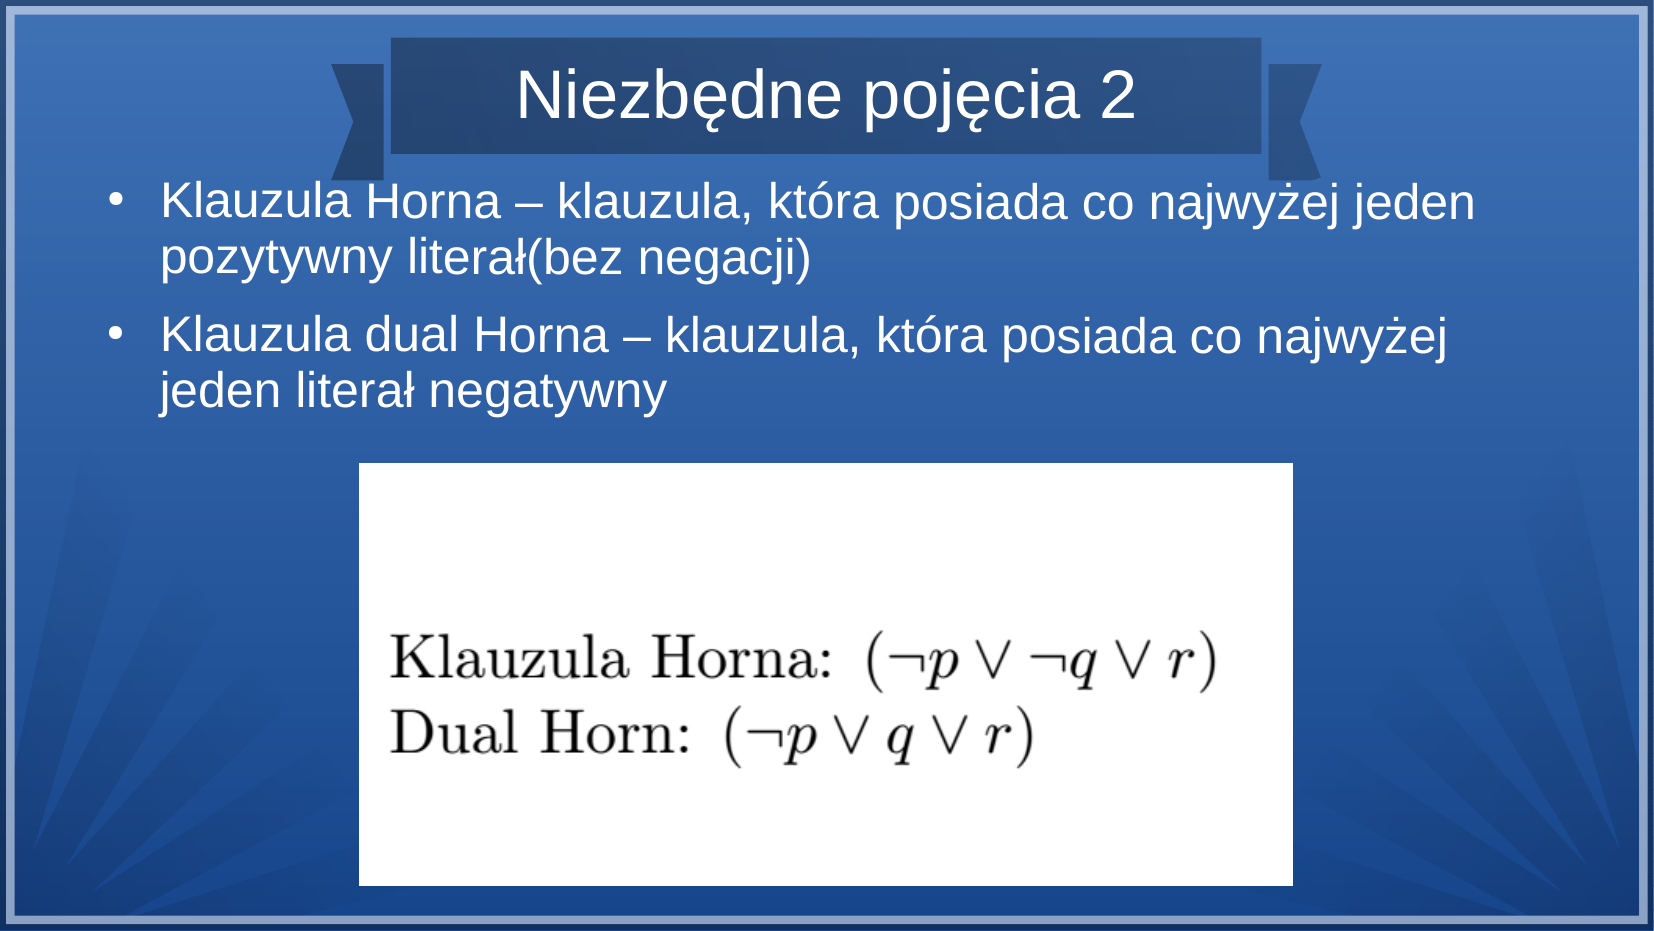

# Niezbędne pojęcia 2
Klauzula Horna – klauzula, która posiada co najwyżej jeden pozytywny literał(bez negacji)
Klauzula dual Horna – klauzula, która posiada co najwyżej jeden literał negatywny